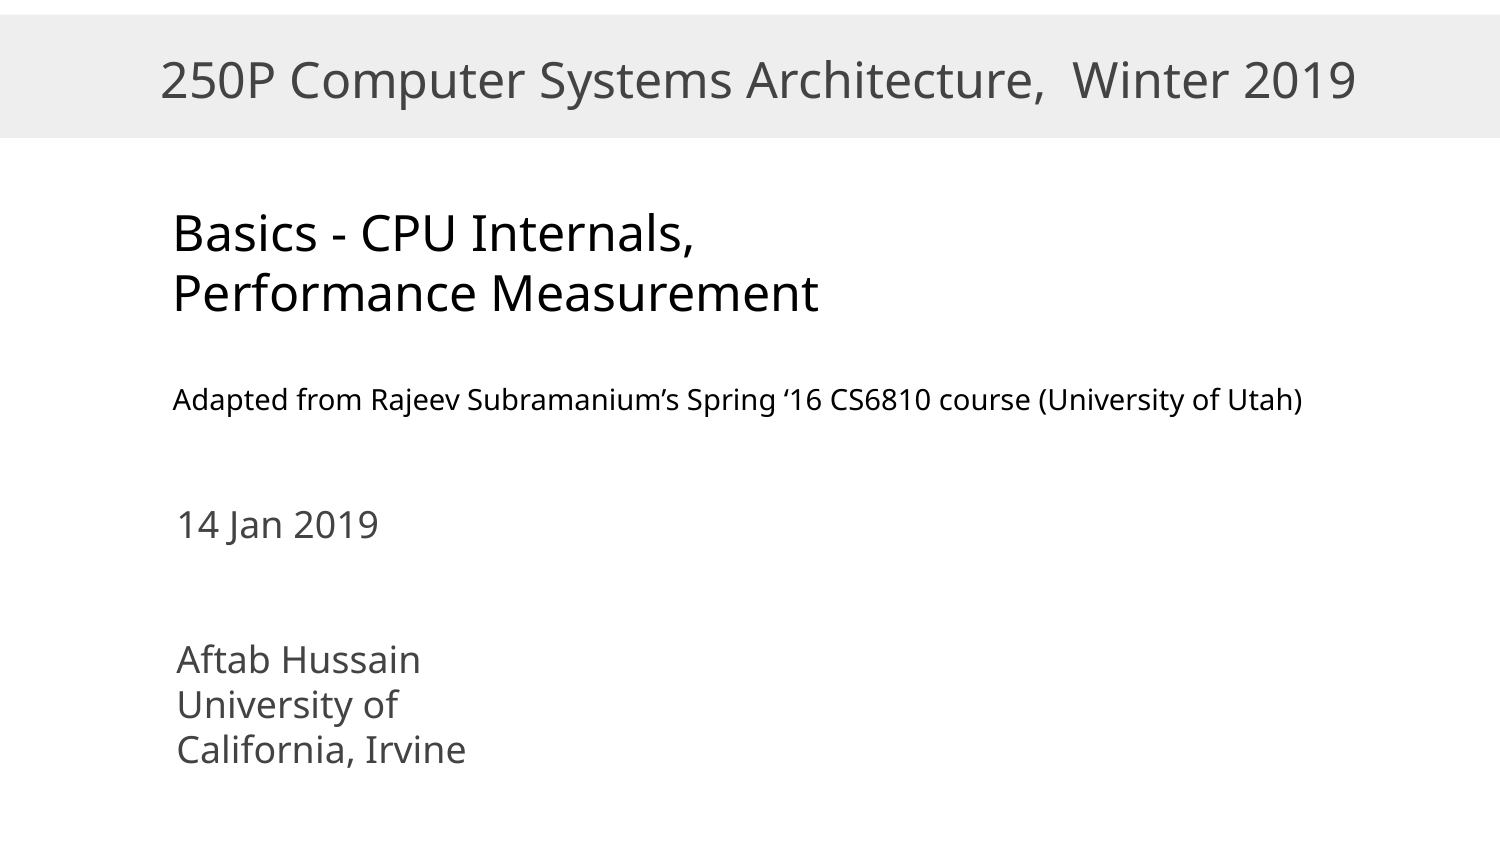

250P Computer Systems Architecture, Winter 2019
Basics - CPU Internals,
Performance Measurement
Adapted from Rajeev Subramanium’s Spring ‘16 CS6810 course (University of Utah)
14 Jan 2019
Aftab Hussain
University of California, Irvine